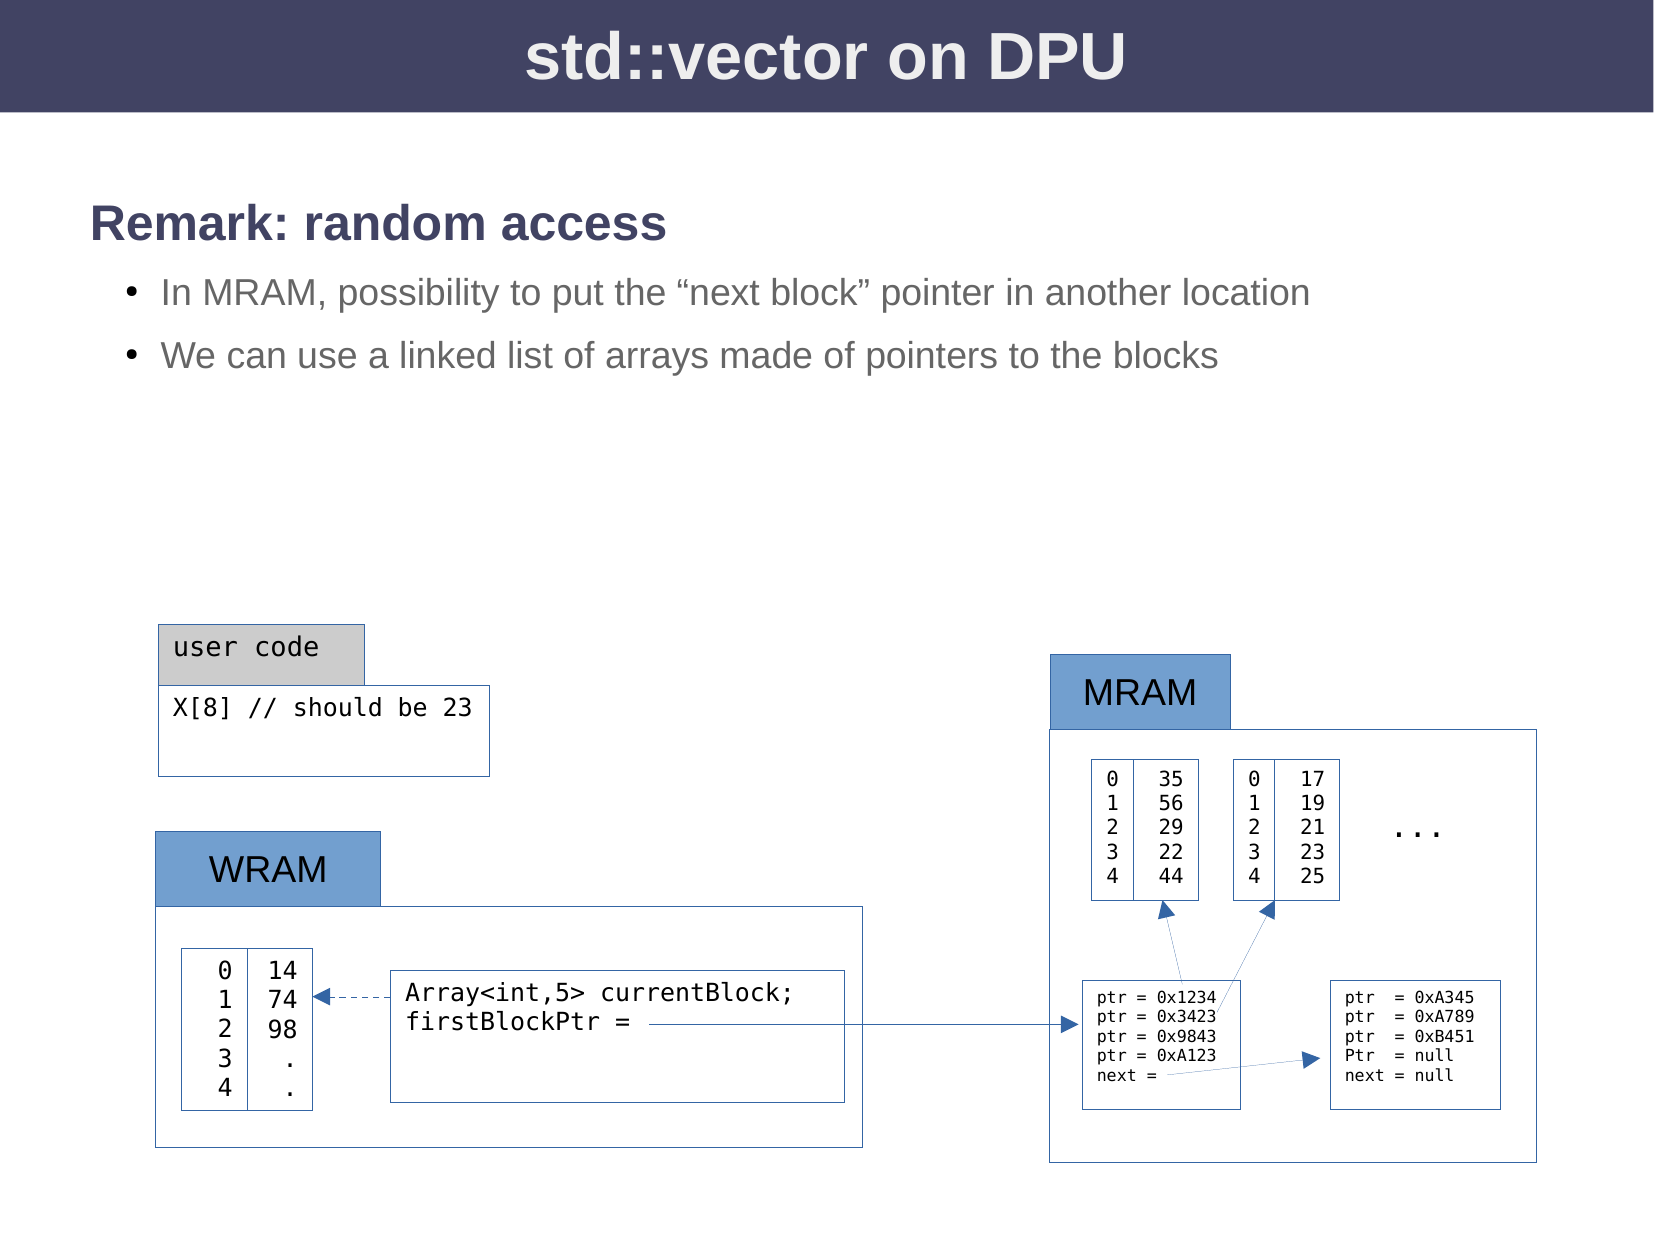

std::vector on DPU
Remark: random access
In MRAM, possibility to put the “next block” pointer in another location
We can use a linked list of arrays made of pointers to the blocks
user code
MRAM
X[8] // should be 23
0
1
2
3
4
0
1
2
3
4
35
56
29
22
44
17
19
21
23
25
...
WRAM
0
1
2
3
4
14
74
98
.
.
Array<int,5> currentBlock;
firstBlockPtr =
ptr = 0x1234
ptr = 0x3423
ptr = 0x9843
ptr = 0xA123
next =
ptr = 0xA345
ptr = 0xA789
ptr = 0xB451
Ptr = null
next = null